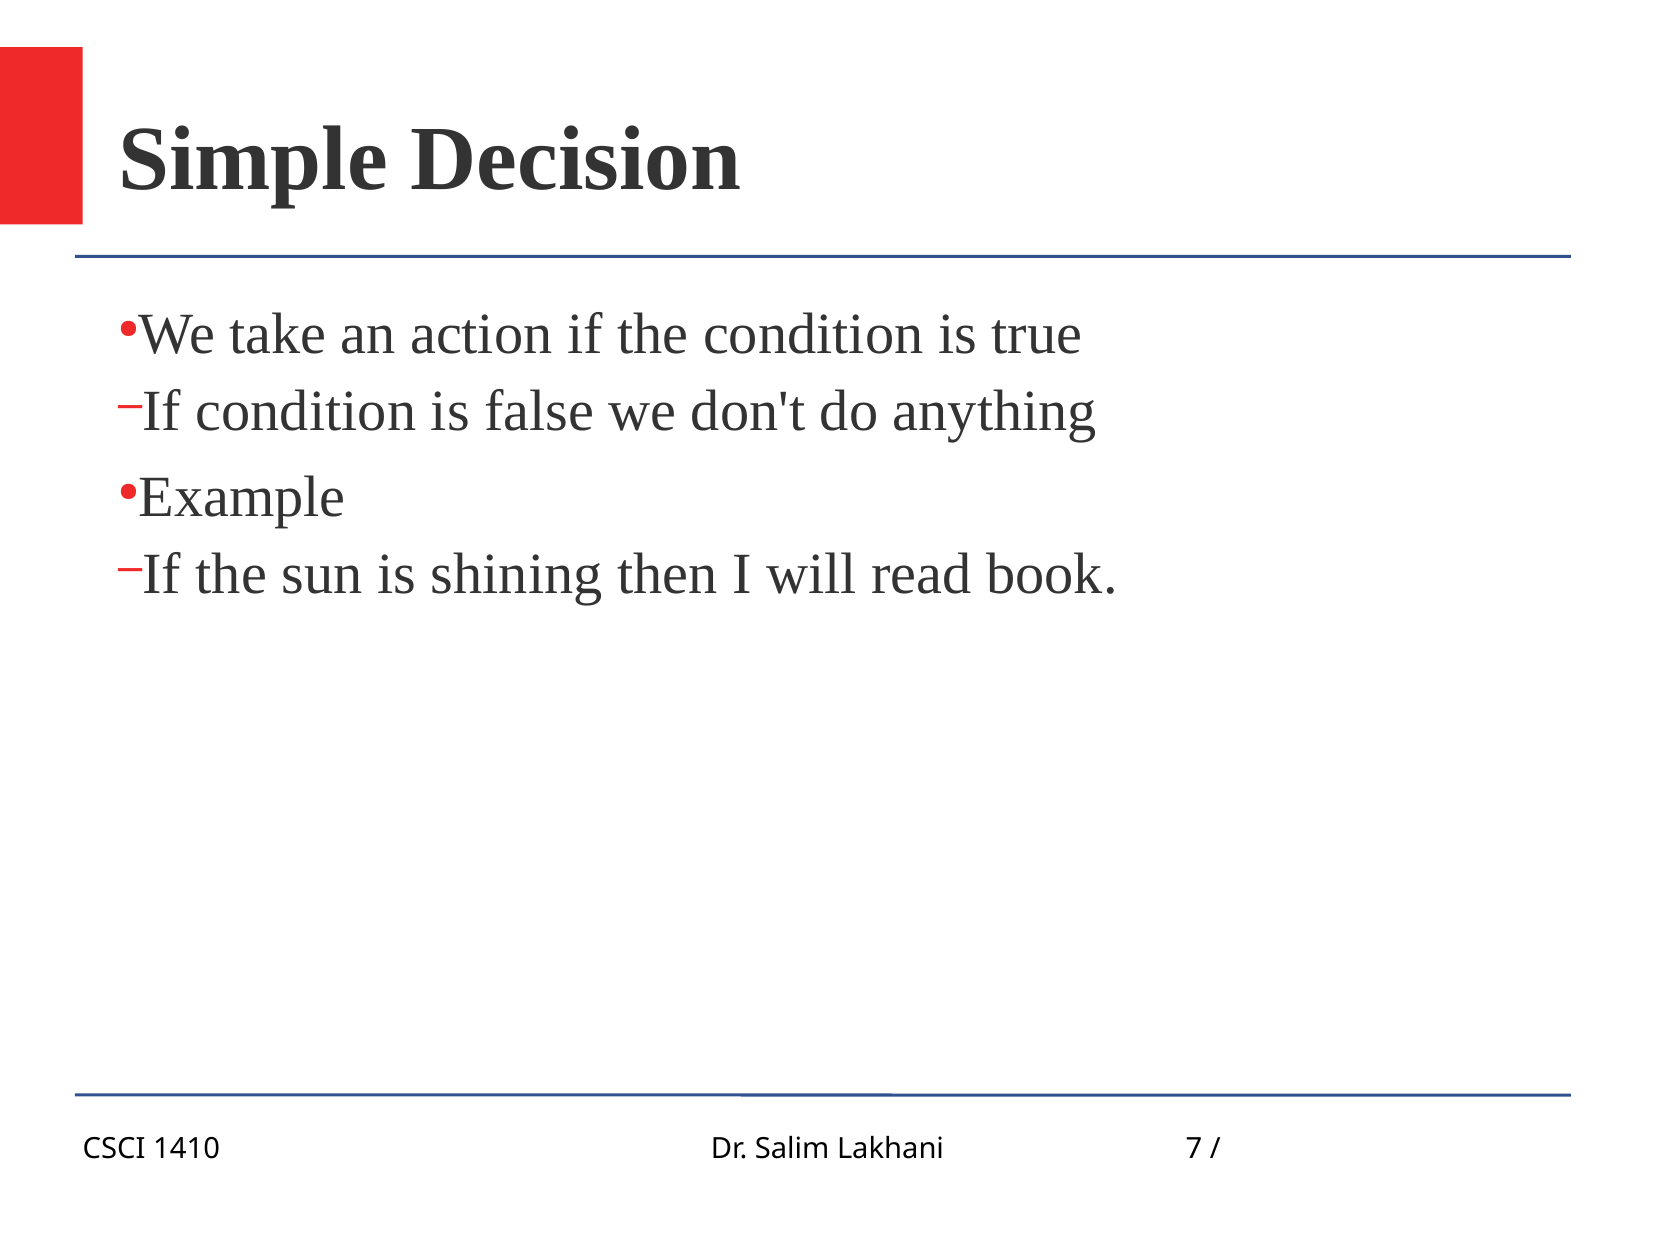

# Simple Decision
We take an action if the condition is true
If condition is false we don't do anything
Example
If the sun is shining then I will read book.
CSCI 1410
Dr. Salim Lakhani